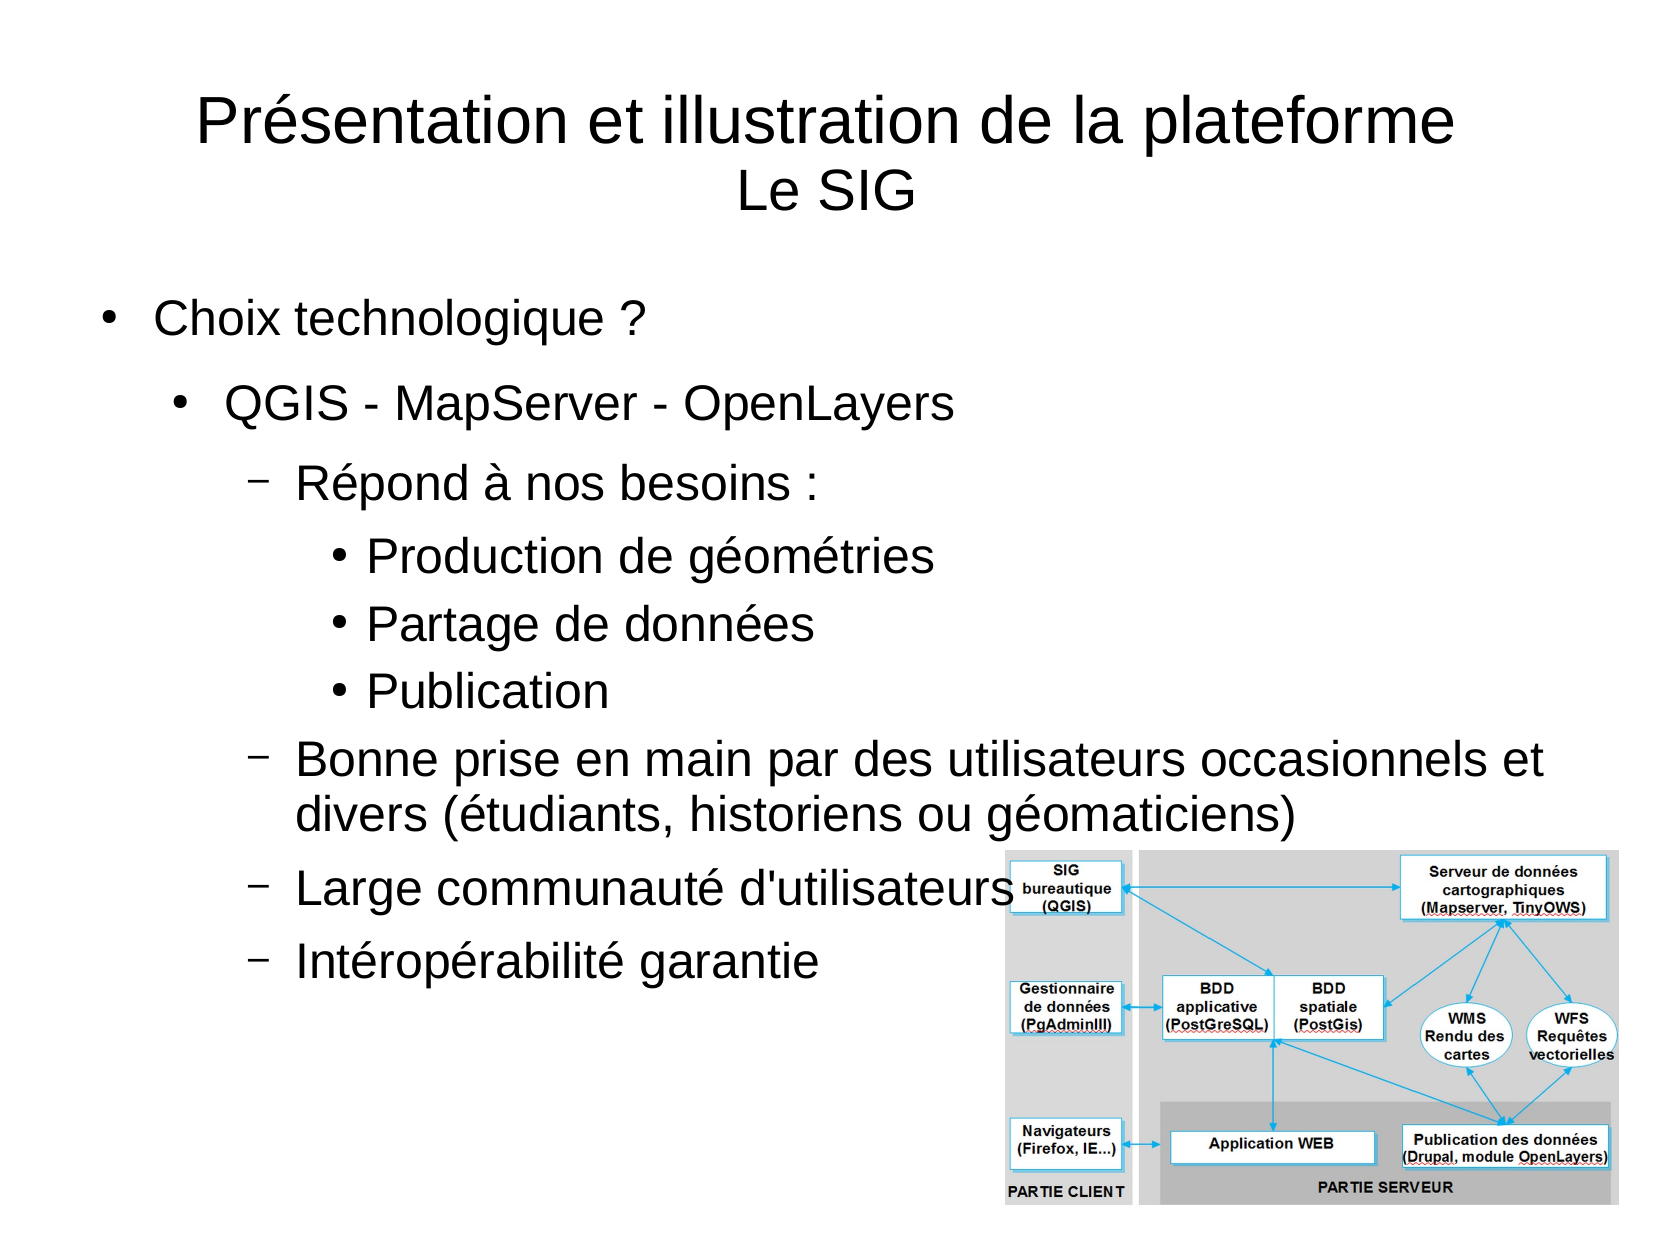

# Présentation et illustration de la plateforme Le SIG
Choix technologique ?
QGIS - MapServer - OpenLayers
Répond à nos besoins :
Production de géométries
Partage de données
Publication
Bonne prise en main par des utilisateurs occasionnels et divers (étudiants, historiens ou géomaticiens)
Large communauté d'utilisateurs
Intéropérabilité garantie
22